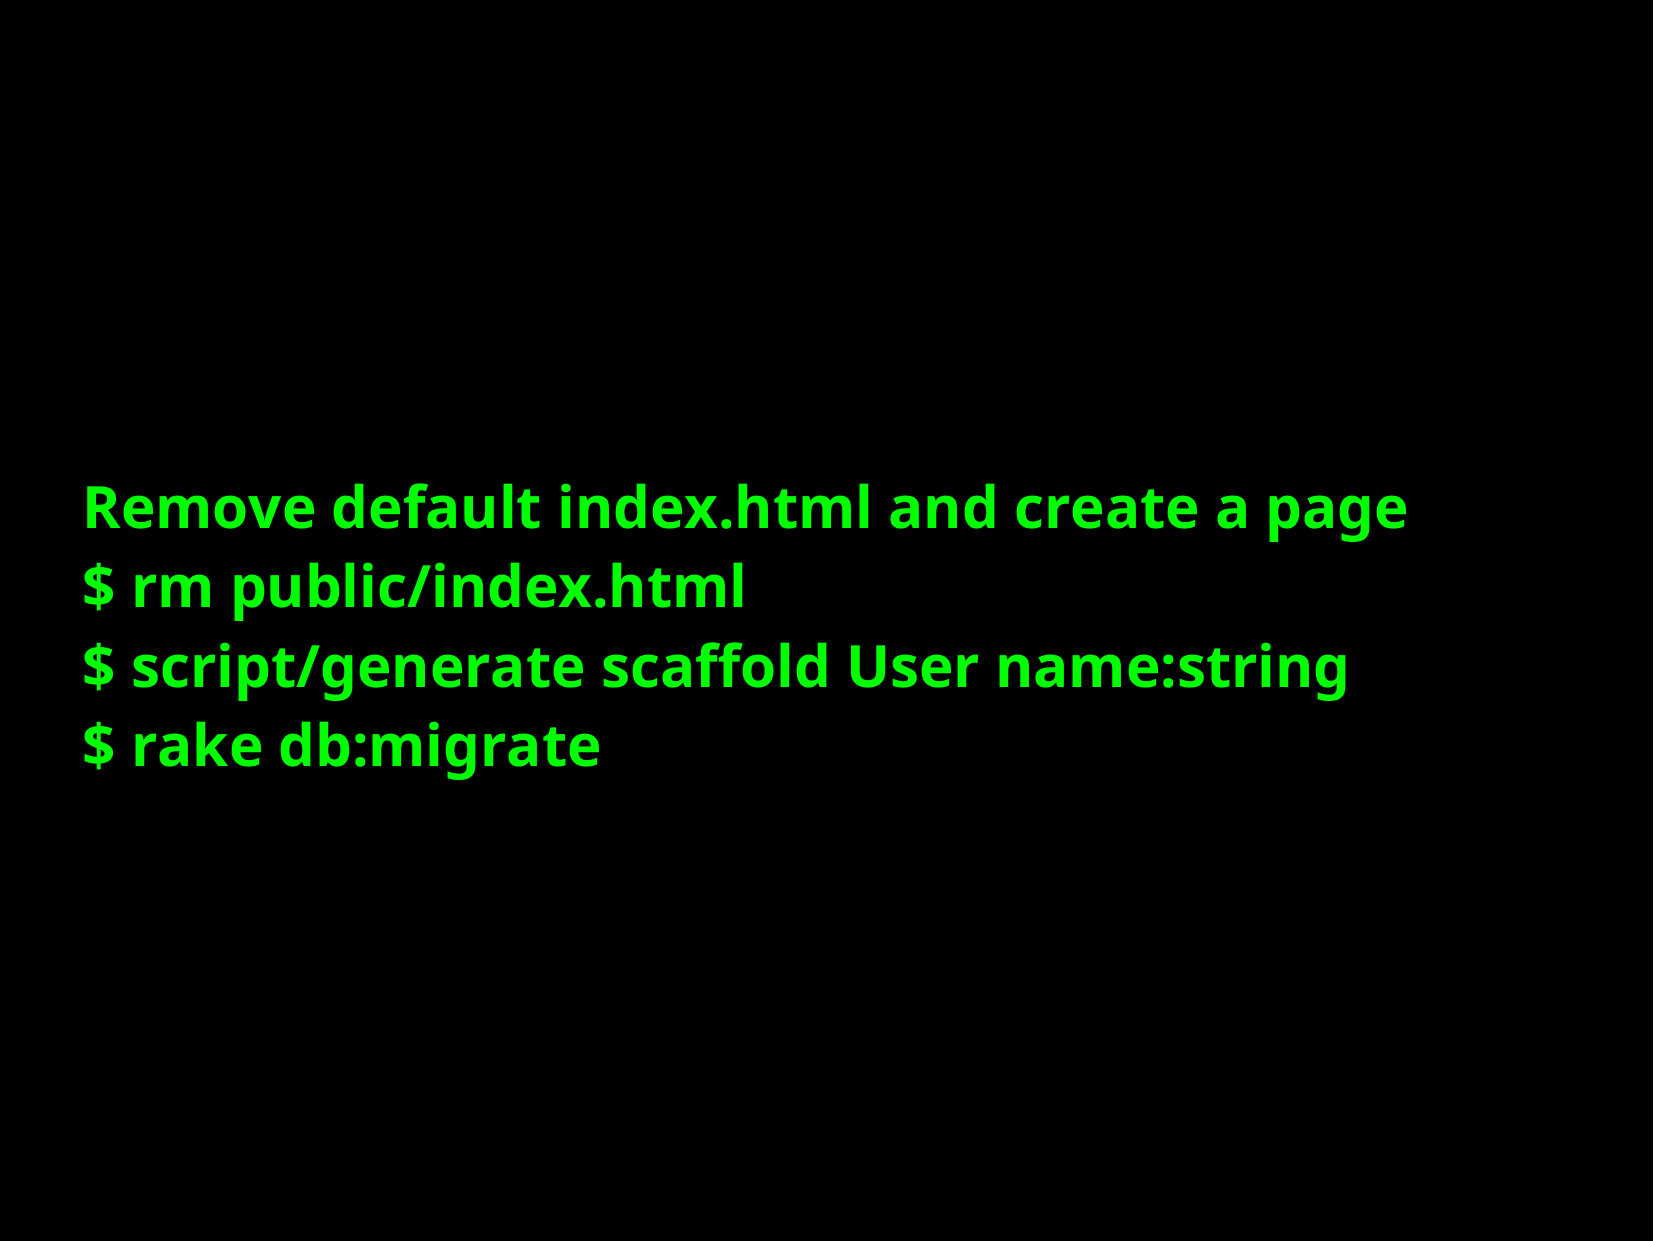

# Remove default index.html and create a page $ rm public/index.html $ script/generate scaffold User name:string $ rake db:migrate